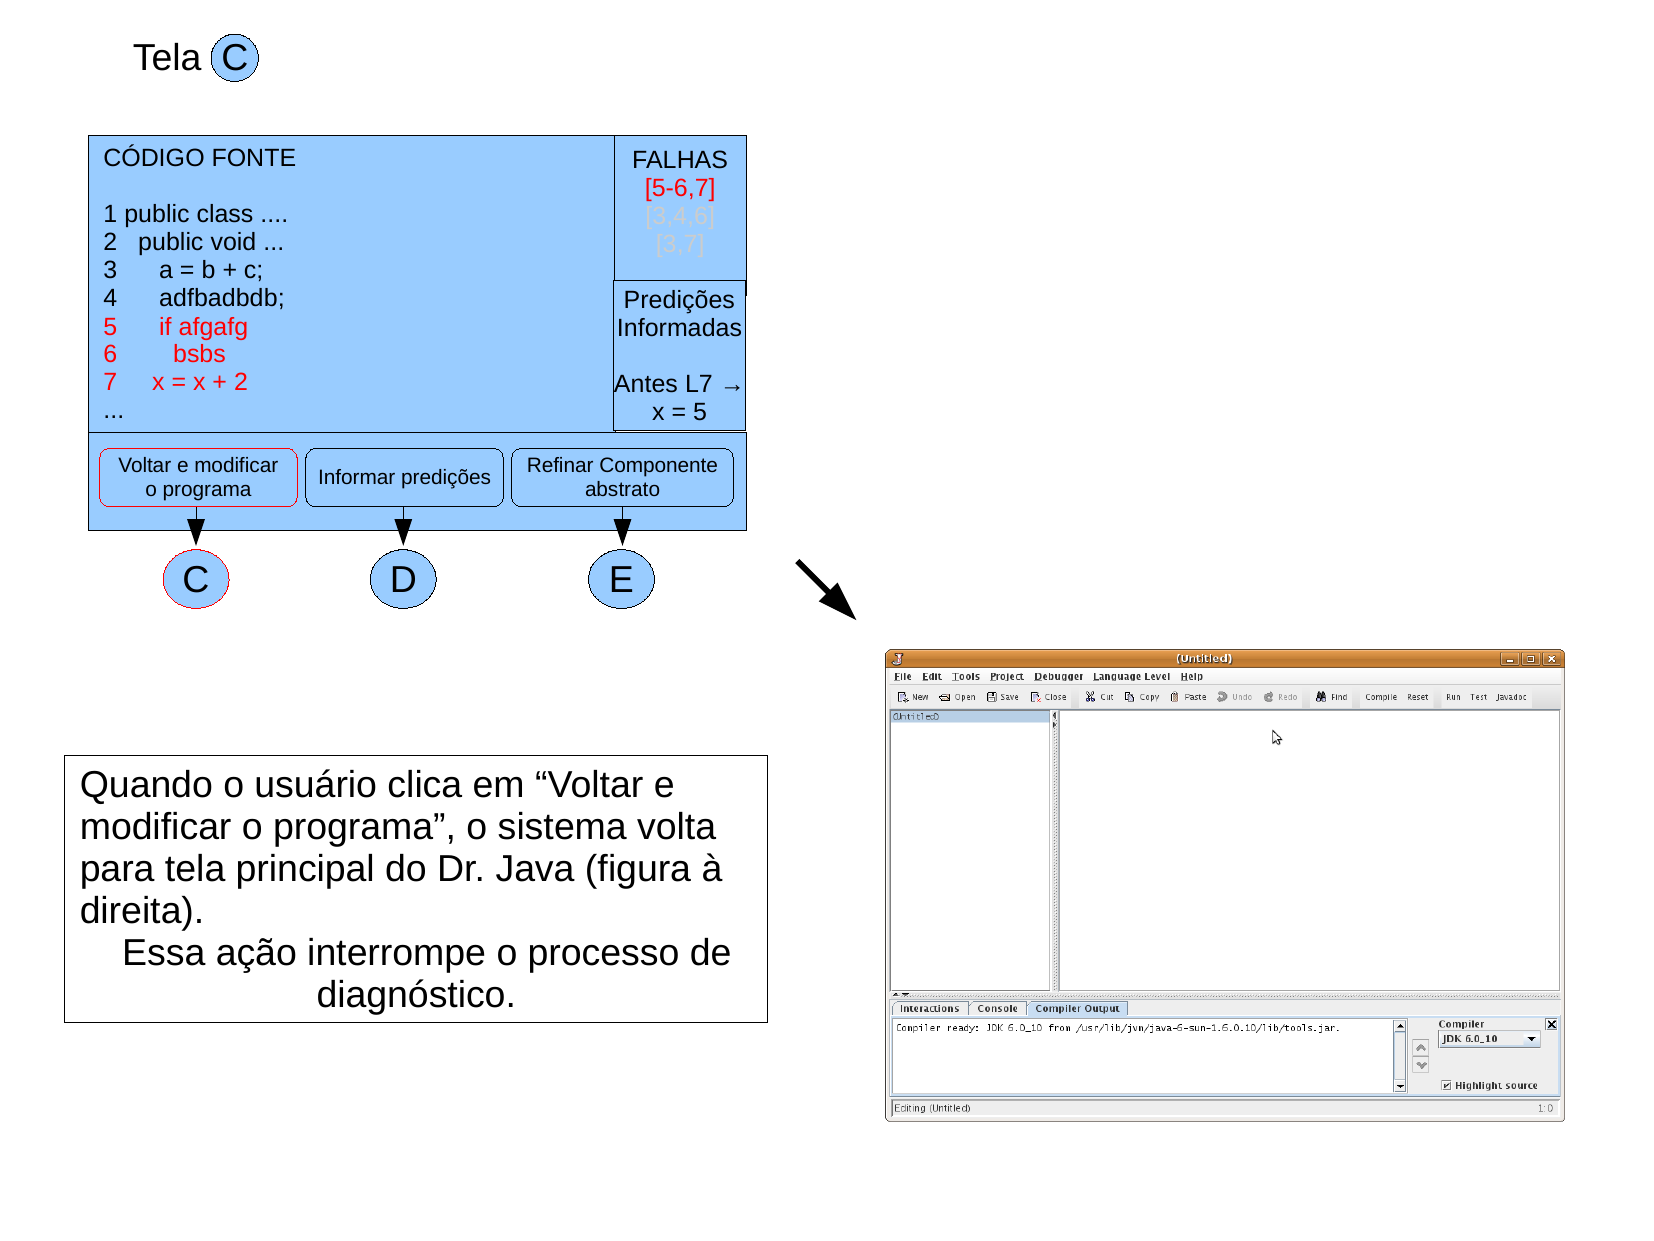

Tela
C
CÓDIGO FONTE
1 public class ....
2 public void ...
3 a = b + c;
4 adfbadbdb;
5 if afgafg
6 bsbs
7 x = x + 2
...
FALHAS
[5-6,7]
[3,4,6]
[3,7]
Predições
Informadas
Antes L7 →
x = 5
Voltar e modificar
o programa
Informar predições
Refinar Componente
abstrato
C
D
E
Quando o usuário clica em “Voltar e modificar o programa”, o sistema volta para tela principal do Dr. Java (figura à direita).
 Essa ação interrompe o processo de diagnóstico.